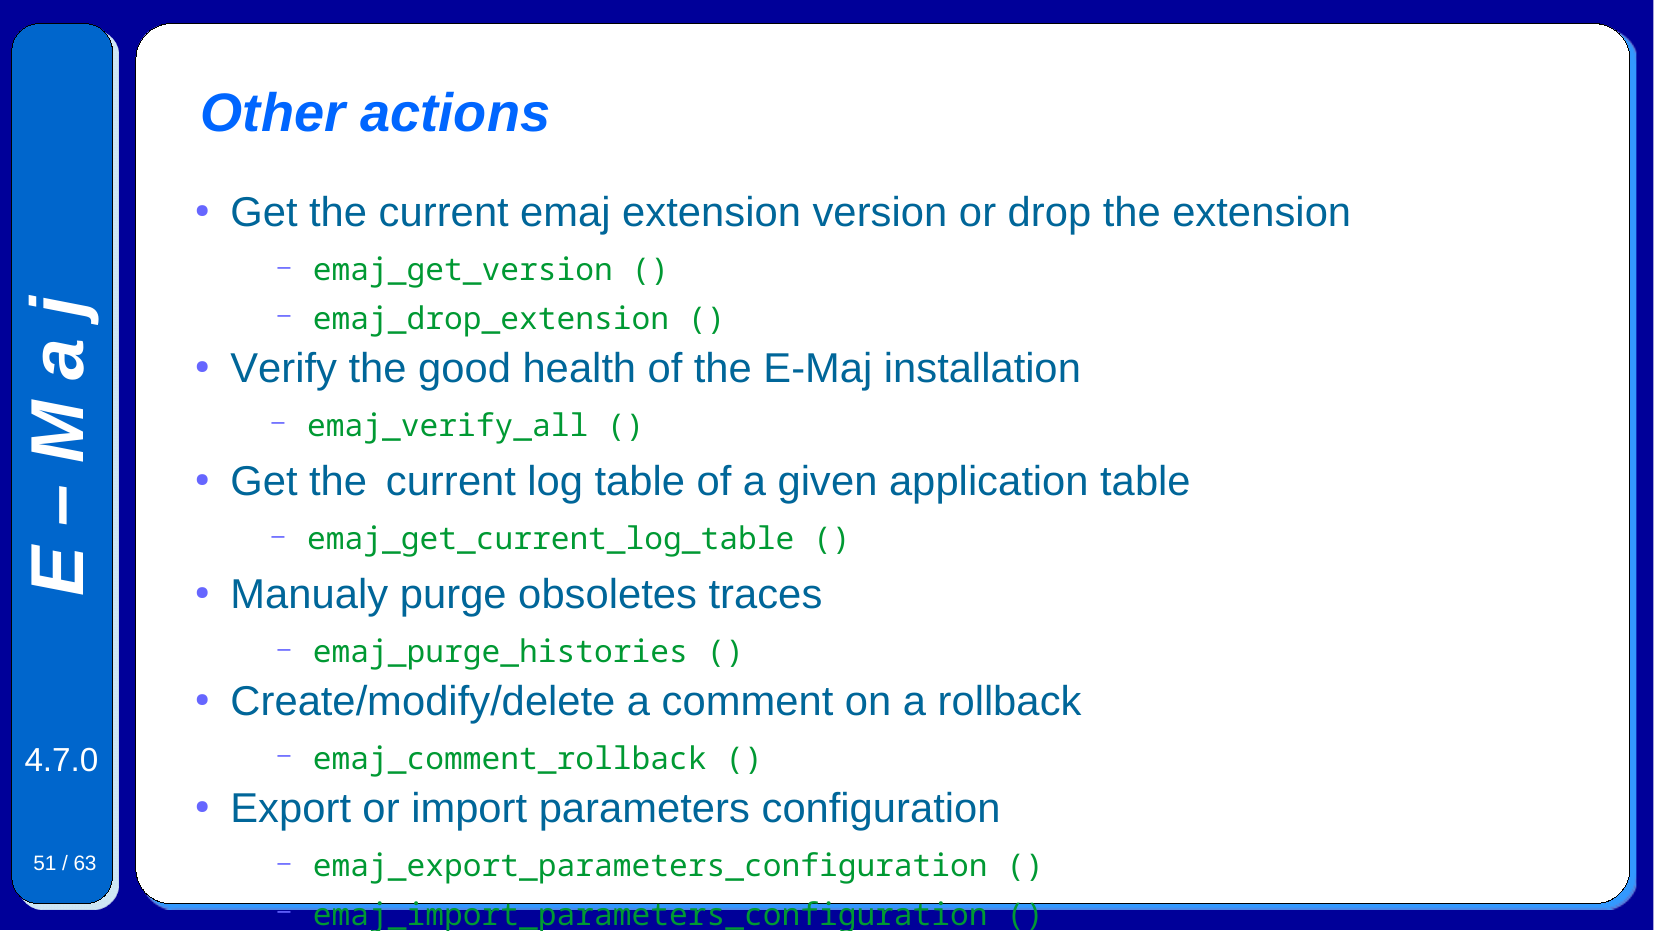

# Other actions
Get the current emaj extension version or drop the extension
emaj_get_version ()
emaj_drop_extension ()
Verify the good health of the E-Maj installation
emaj_verify_all ()
Get the current log table of a given application table
emaj_get_current_log_table ()
Manualy purge obsoletes traces
emaj_purge_histories ()
Create/modify/delete a comment on a rollback
emaj_comment_rollback ()
Export or import parameters configuration
emaj_export_parameters_configuration ()
emaj_import_parameters_configuration ()